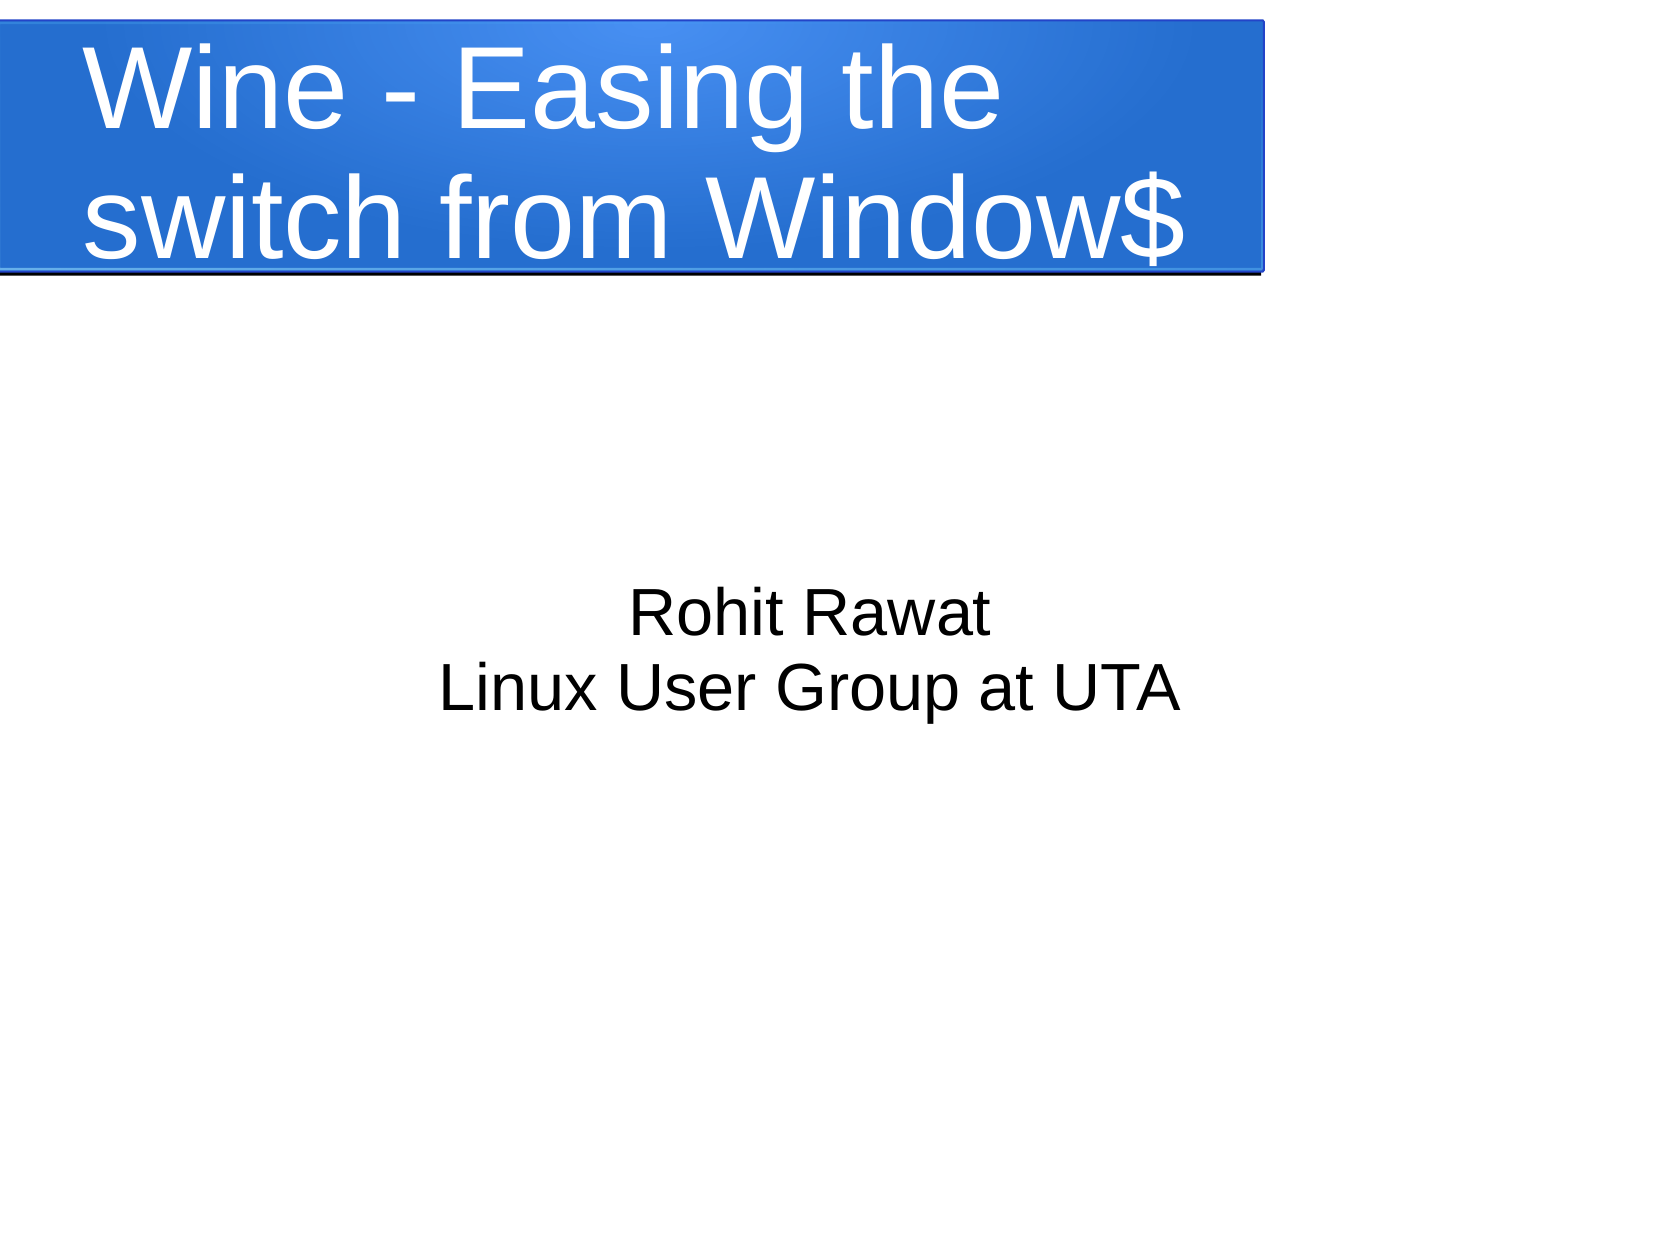

# Wine - Easing the switch from Window$
Rohit Rawat
Linux User Group at UTA